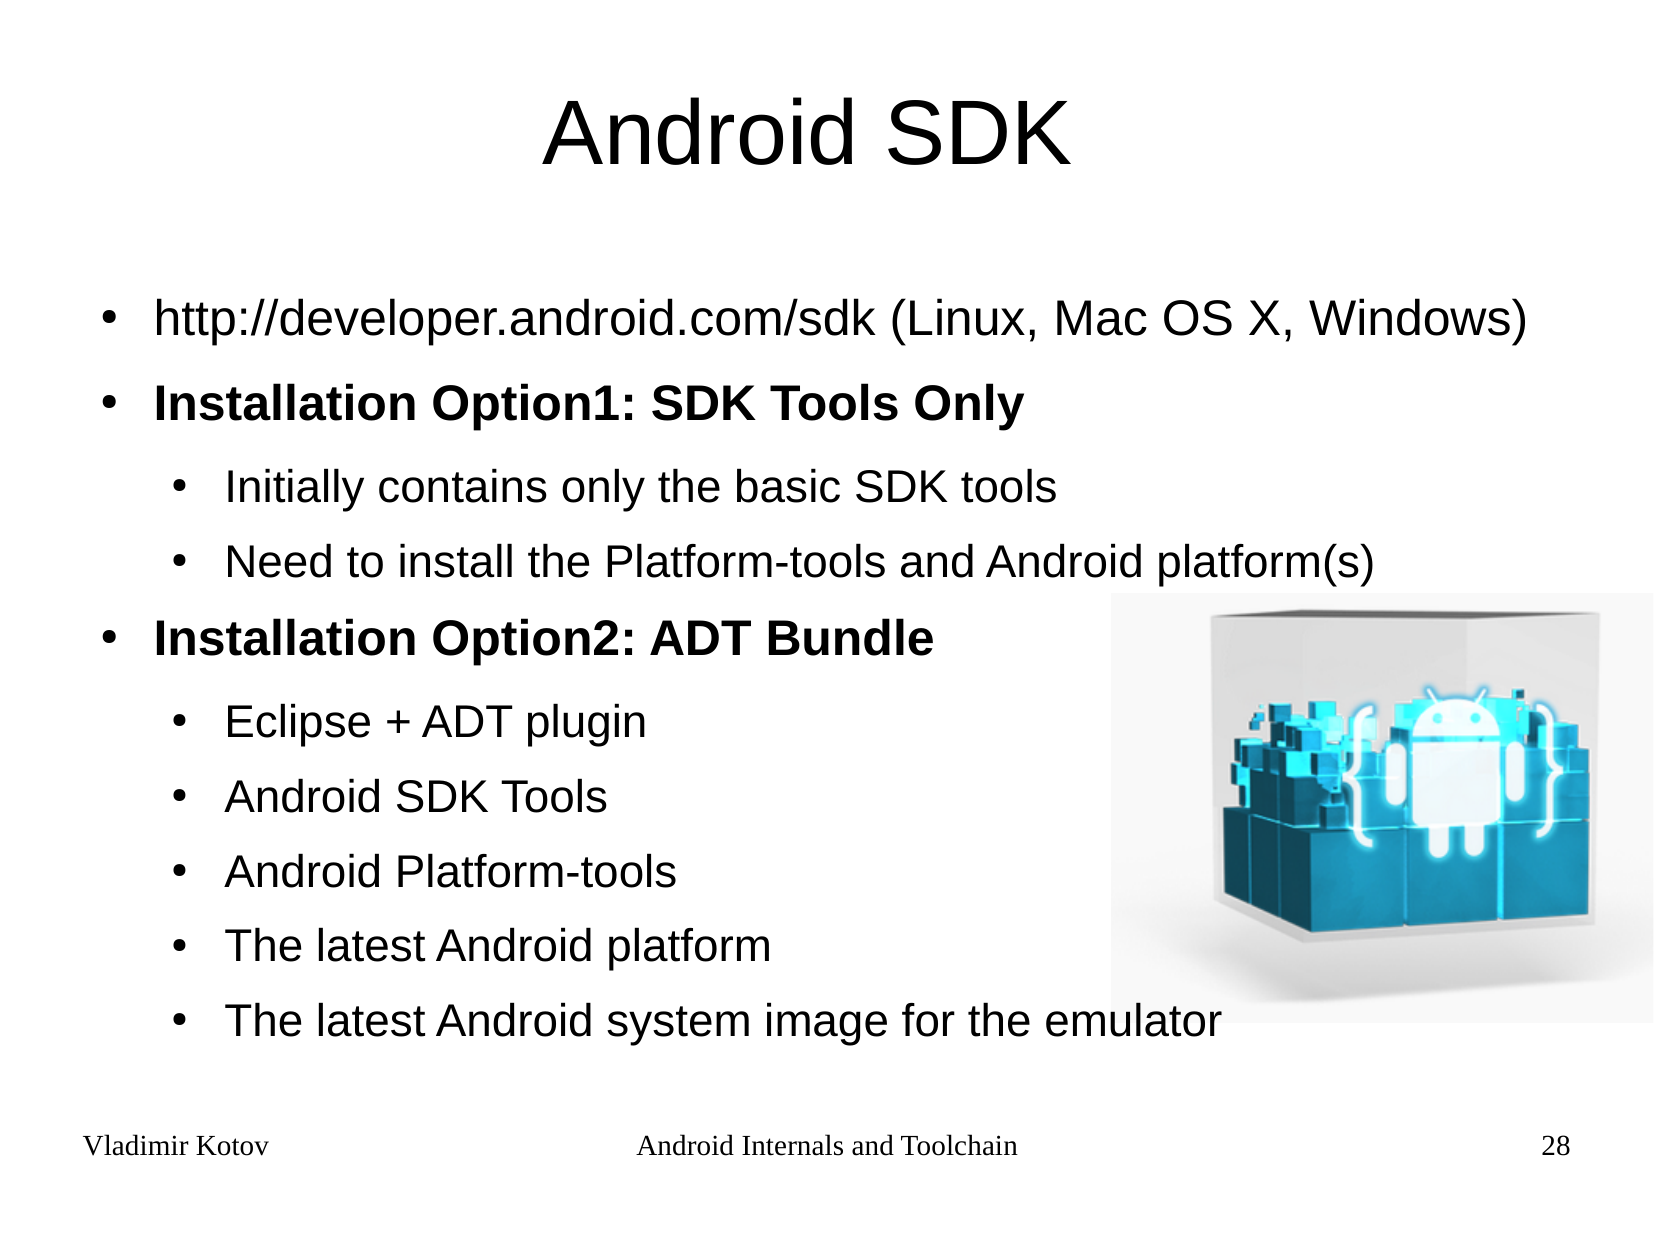

# Android SDK
http://developer.android.com/sdk (Linux, Mac OS X, Windows)
Installation Option1: SDK Tools Only
Initially contains only the basic SDK tools
Need to install the Platform-tools and Android platform(s)
Installation Option2: ADT Bundle
Eclipse + ADT plugin
Android SDK Tools
Android Platform-tools
The latest Android platform
The latest Android system image for the emulator
Vladimir Kotov
Android Internals and Toolchain
28